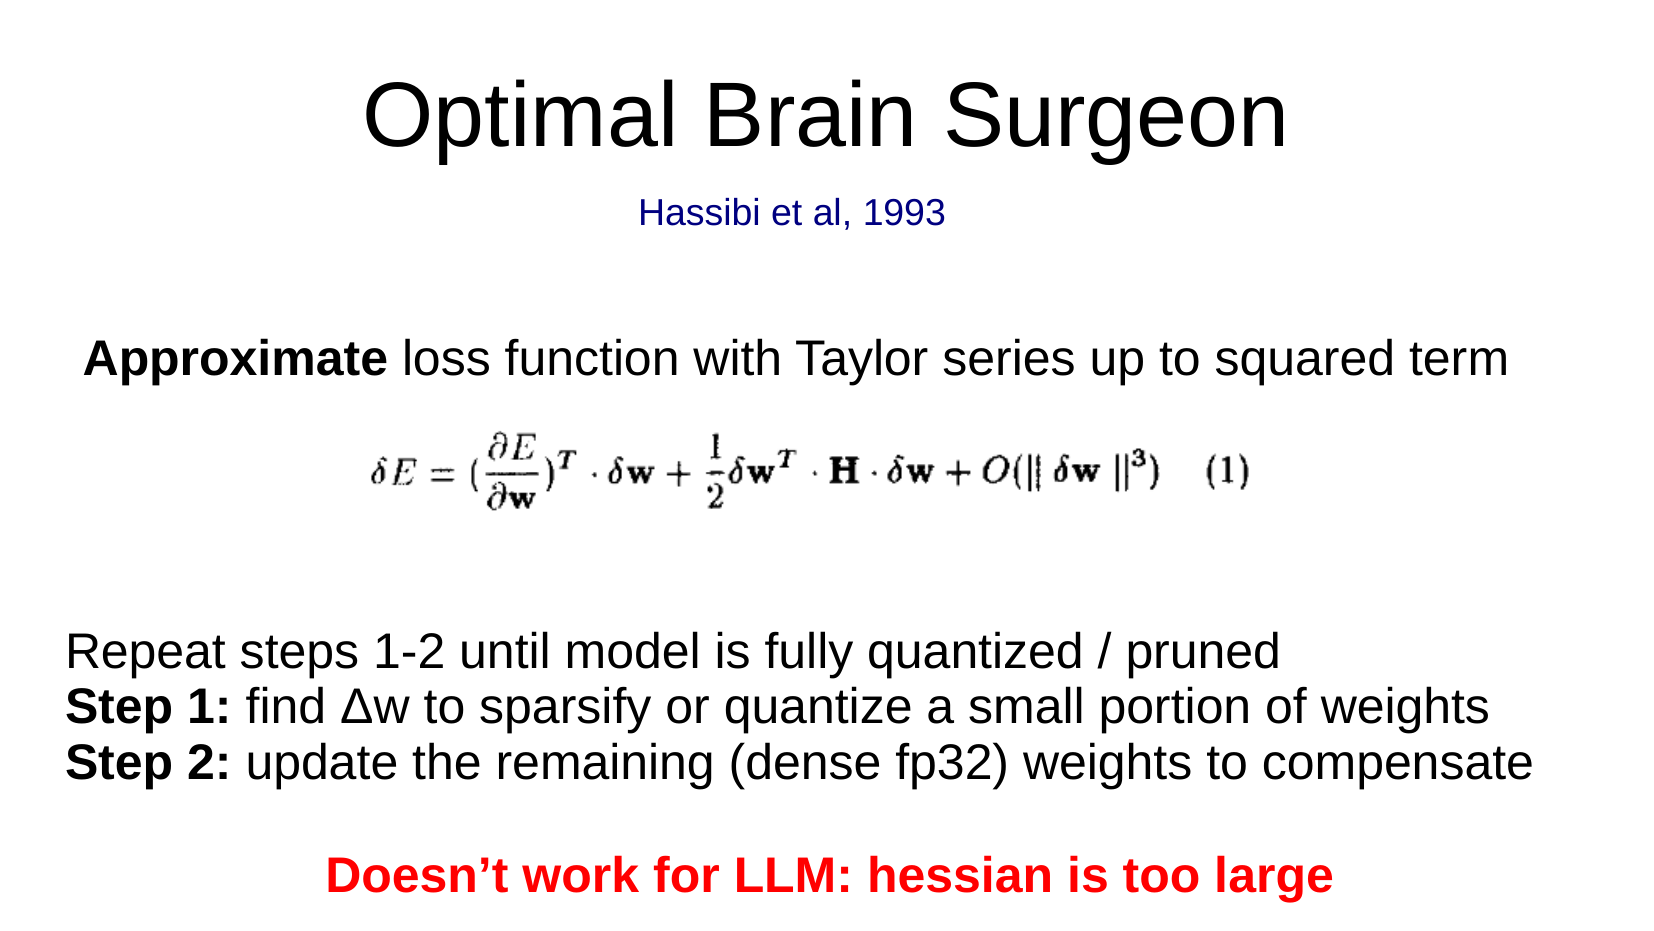

# Optimal Brain Surgeon
Hassibi et al, 1993
Approximate loss function with Taylor series up to squared term
Repeat steps 1-2 until model is fully quantized / pruned
Step 1: find Δw to sparsify or quantize a small portion of weights
Step 2: update the remaining (dense fp32) weights to compensate
Doesn’t work for LLM: hessian is too large